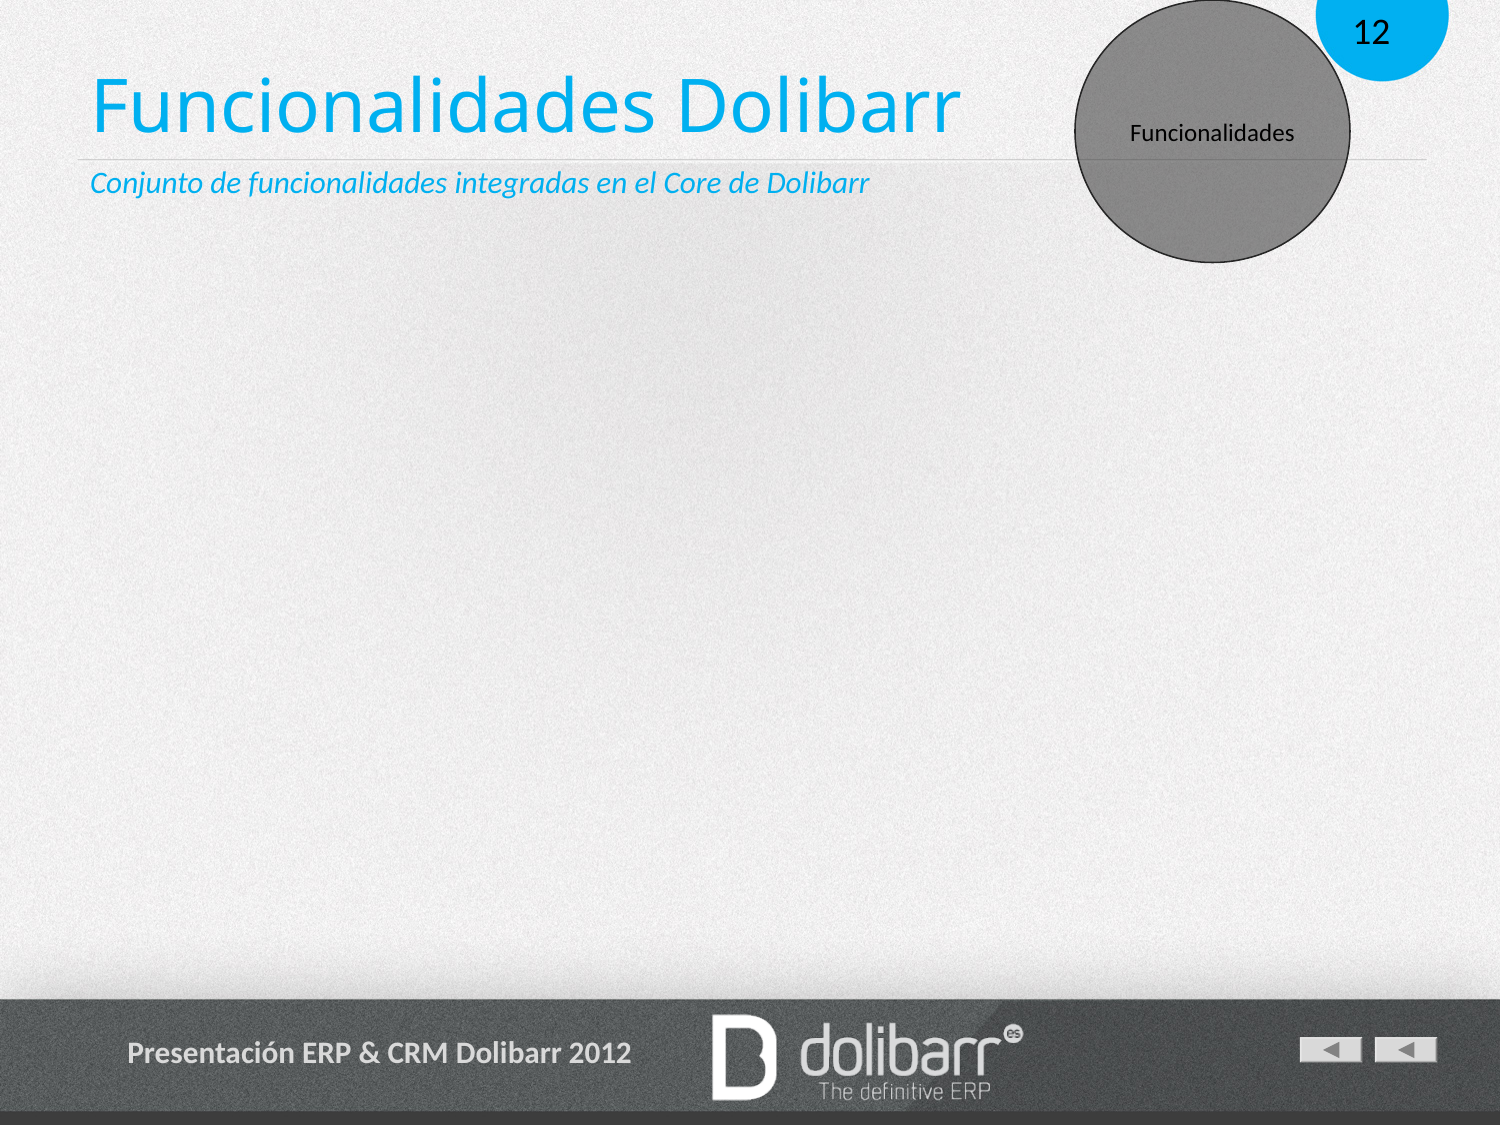

Funcionalidades
Proyectos
Productos/servicios
CRM
TPV
Documental
Contratos
Terceros
Intervenciones
Agenda
Usuarios
Comercial
Financiera
# Funcionalidades Dolibarr
Conjunto de funcionalidades integradas en el Core de Dolibarr
Presentación ERP & CRM Dolibarr 2012